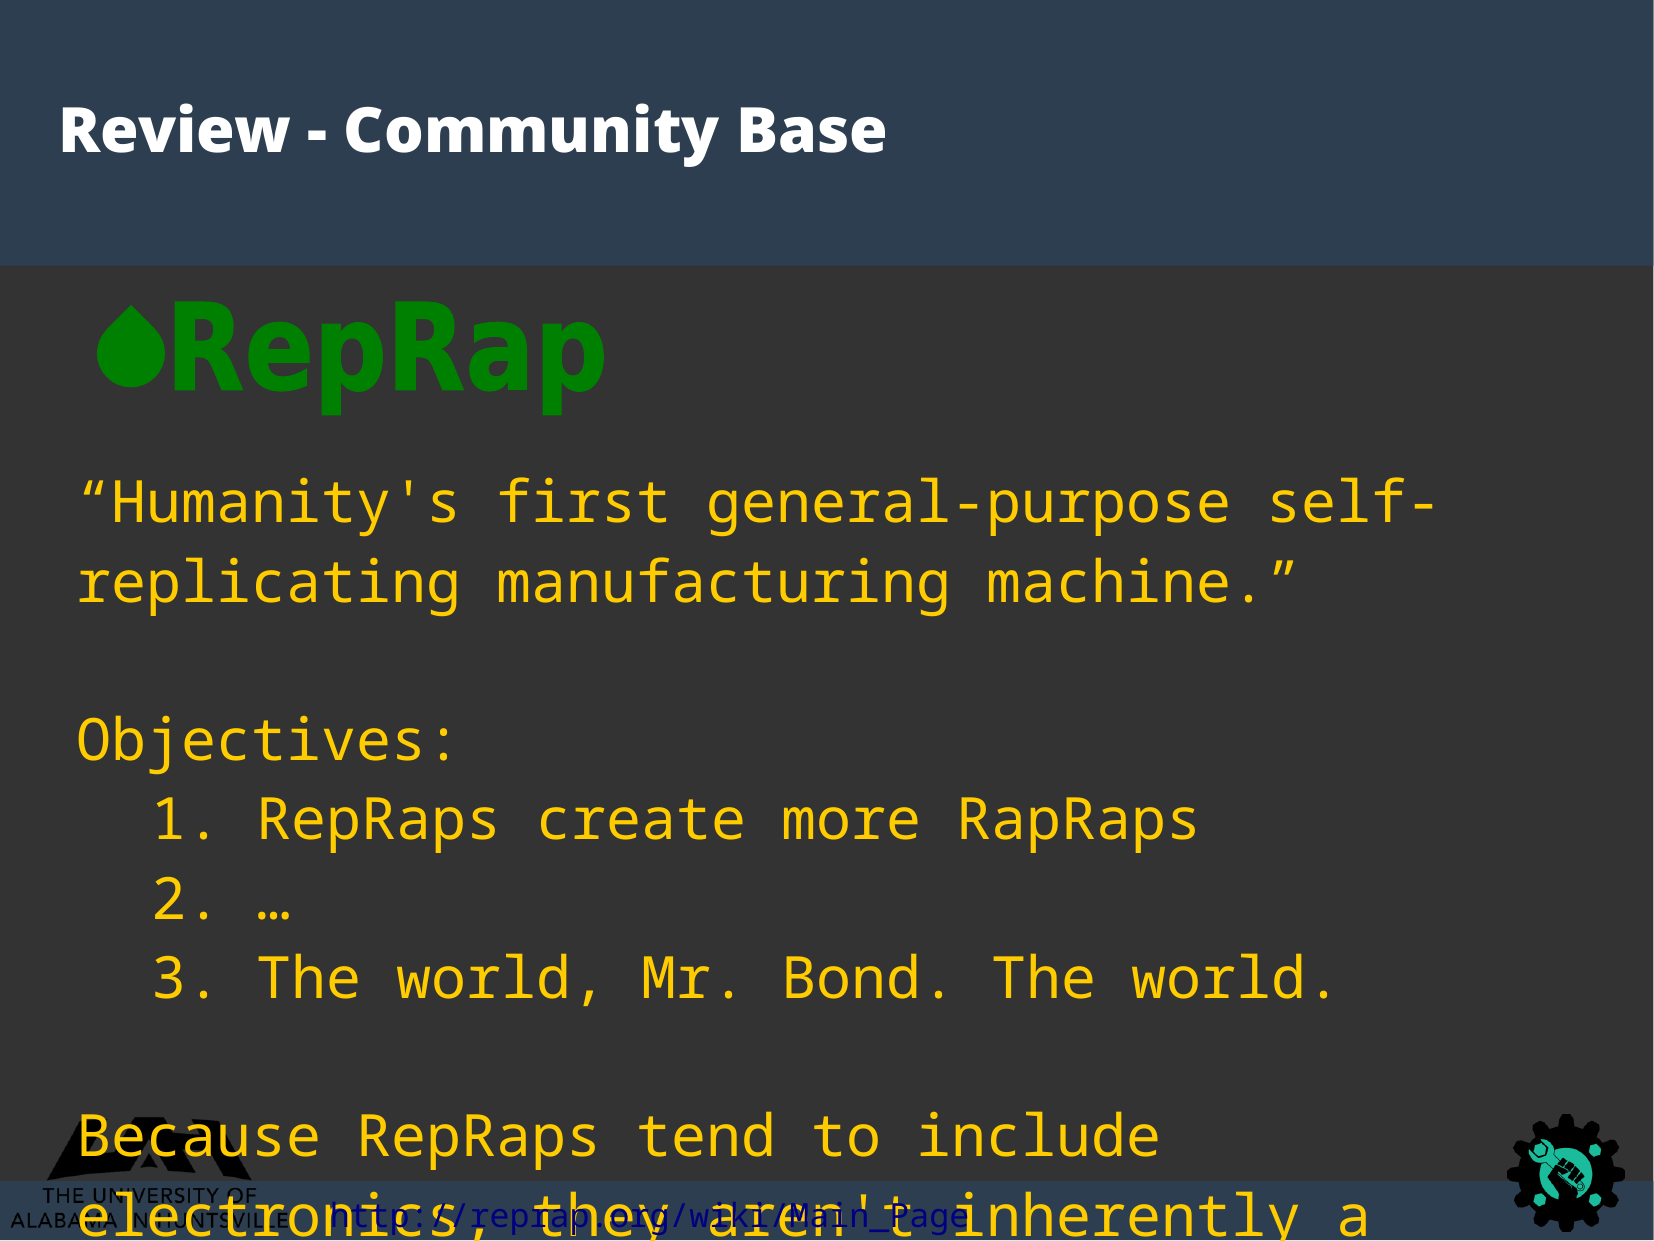

# Review - Community Base
“Humanity's first general-purpose self-replicating manufacturing machine.”
Objectives:
	1. RepRaps create more RapRaps
	2. …
	3. The world, Mr. Bond. The world.
Because RepRaps tend to include electronics, they aren't inherently a typical FDM 3D printer. Except they are.
http://reprap.org/wiki/Main_Page